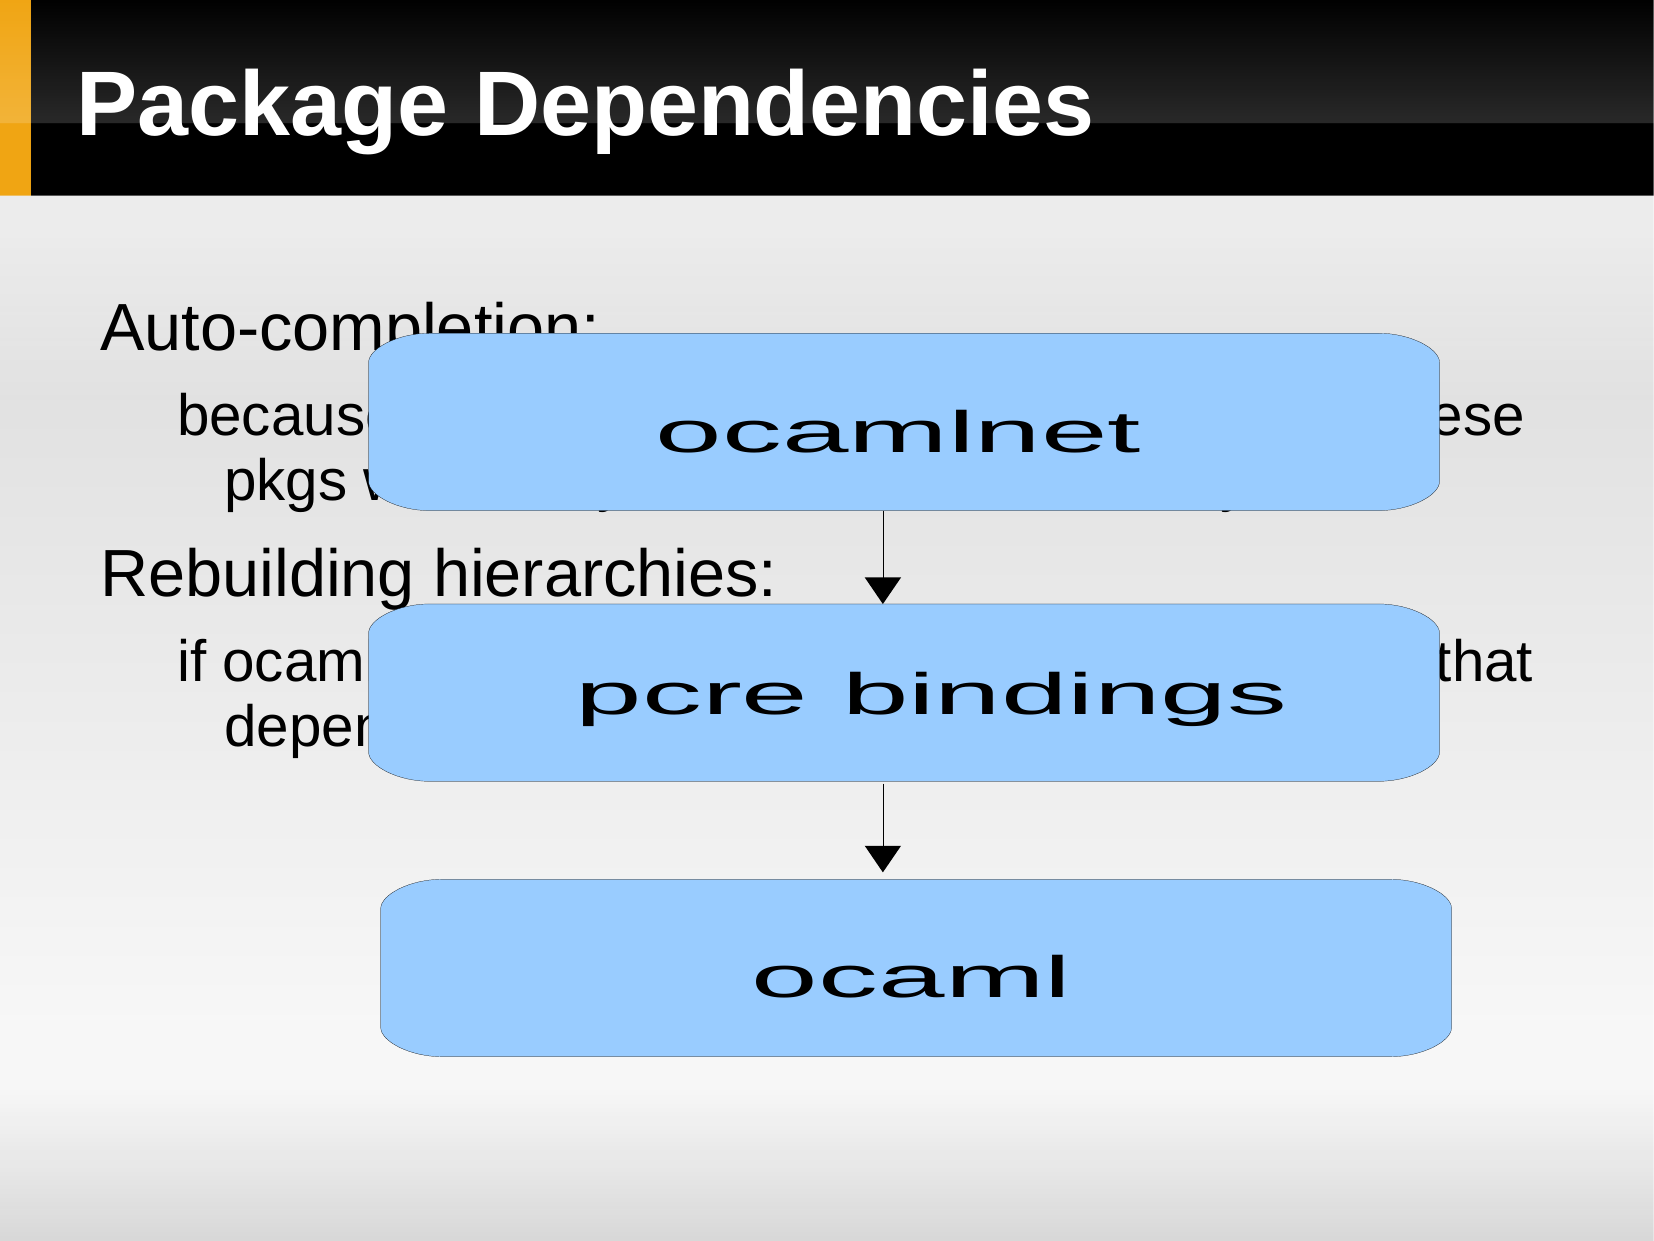

# Package Dependencies
Auto-completion:
because ocamlnet needs pcre+ocaml just add these pkgs when only ocamlnet is selected by user
Rebuilding hierarchies:
if ocaml is upgraded, we have to rebuild all pkgs that depend on it